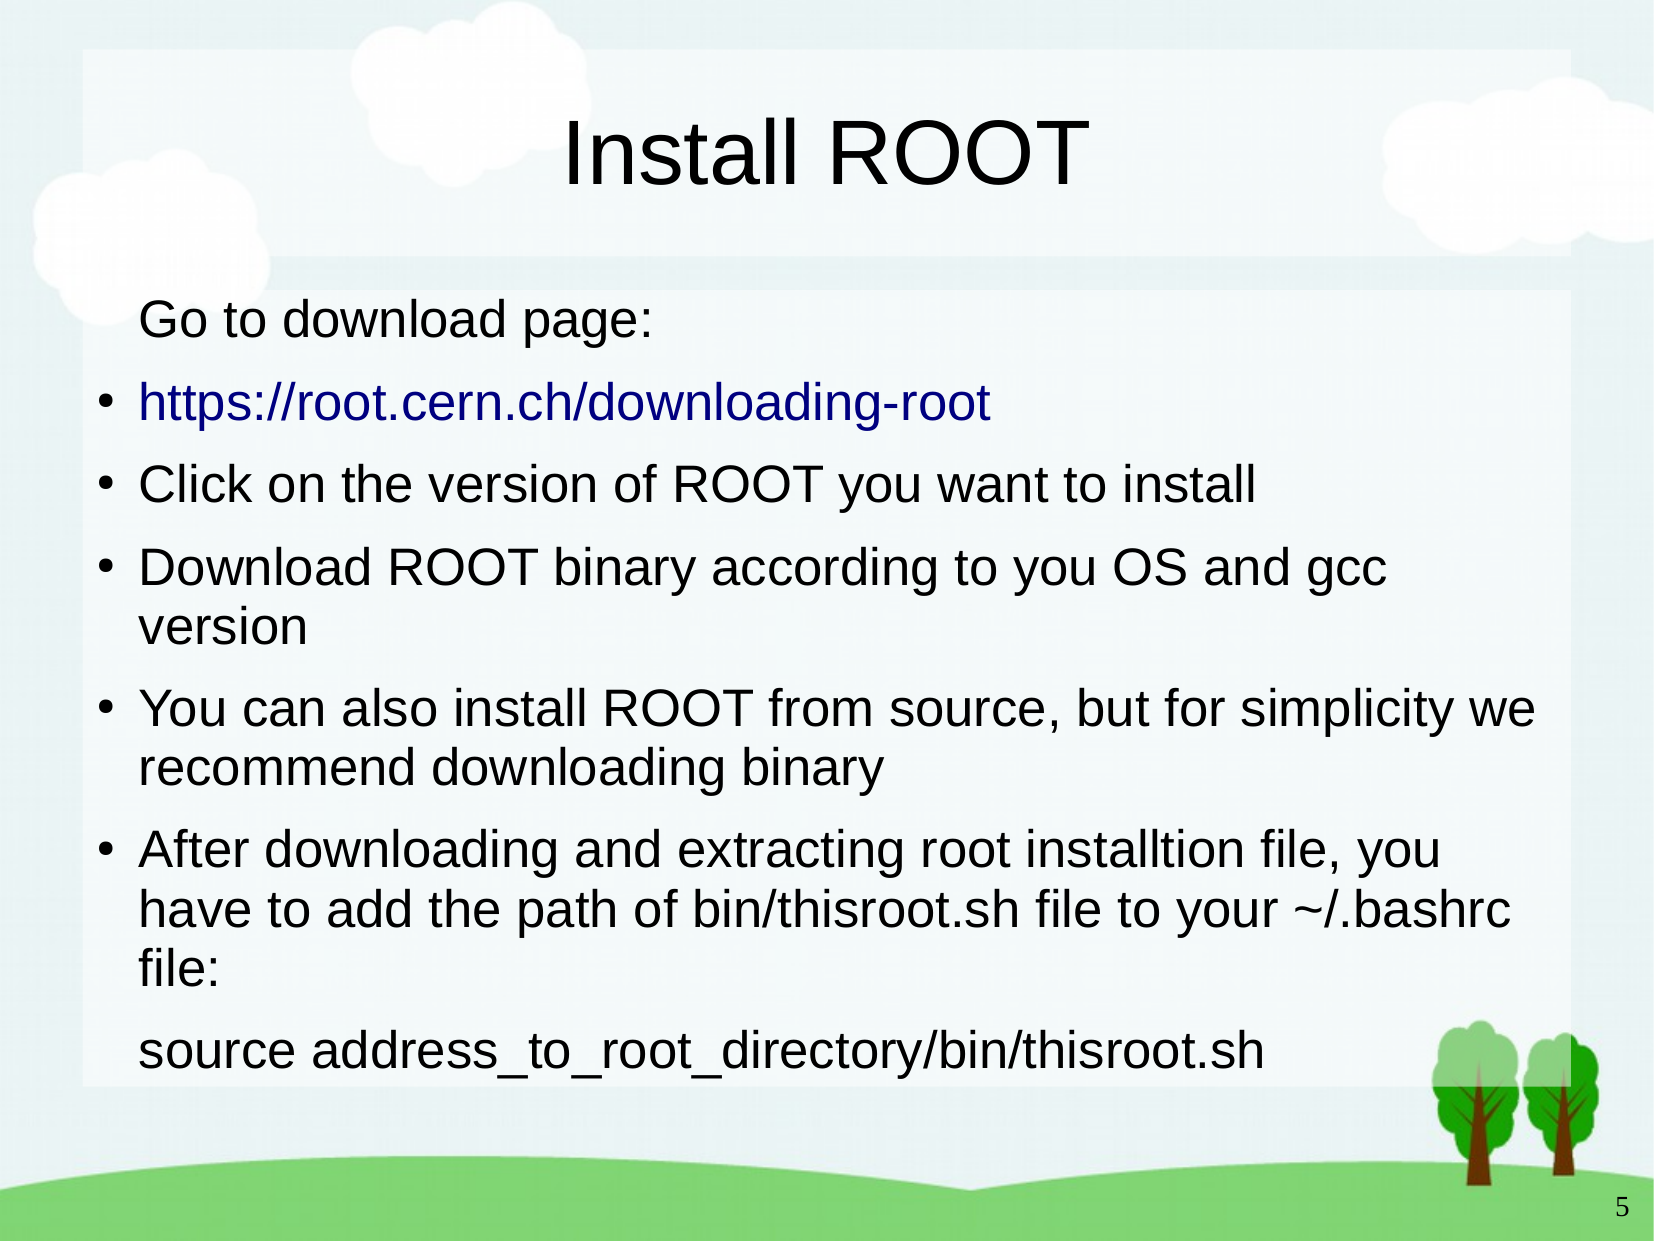

# Install ROOT
Go to download page:
https://root.cern.ch/downloading-root
Click on the version of ROOT you want to install
Download ROOT binary according to you OS and gcc version
You can also install ROOT from source, but for simplicity we recommend downloading binary
After downloading and extracting root installtion file, you have to add the path of bin/thisroot.sh file to your ~/.bashrc file:
source address_to_root_directory/bin/thisroot.sh
5